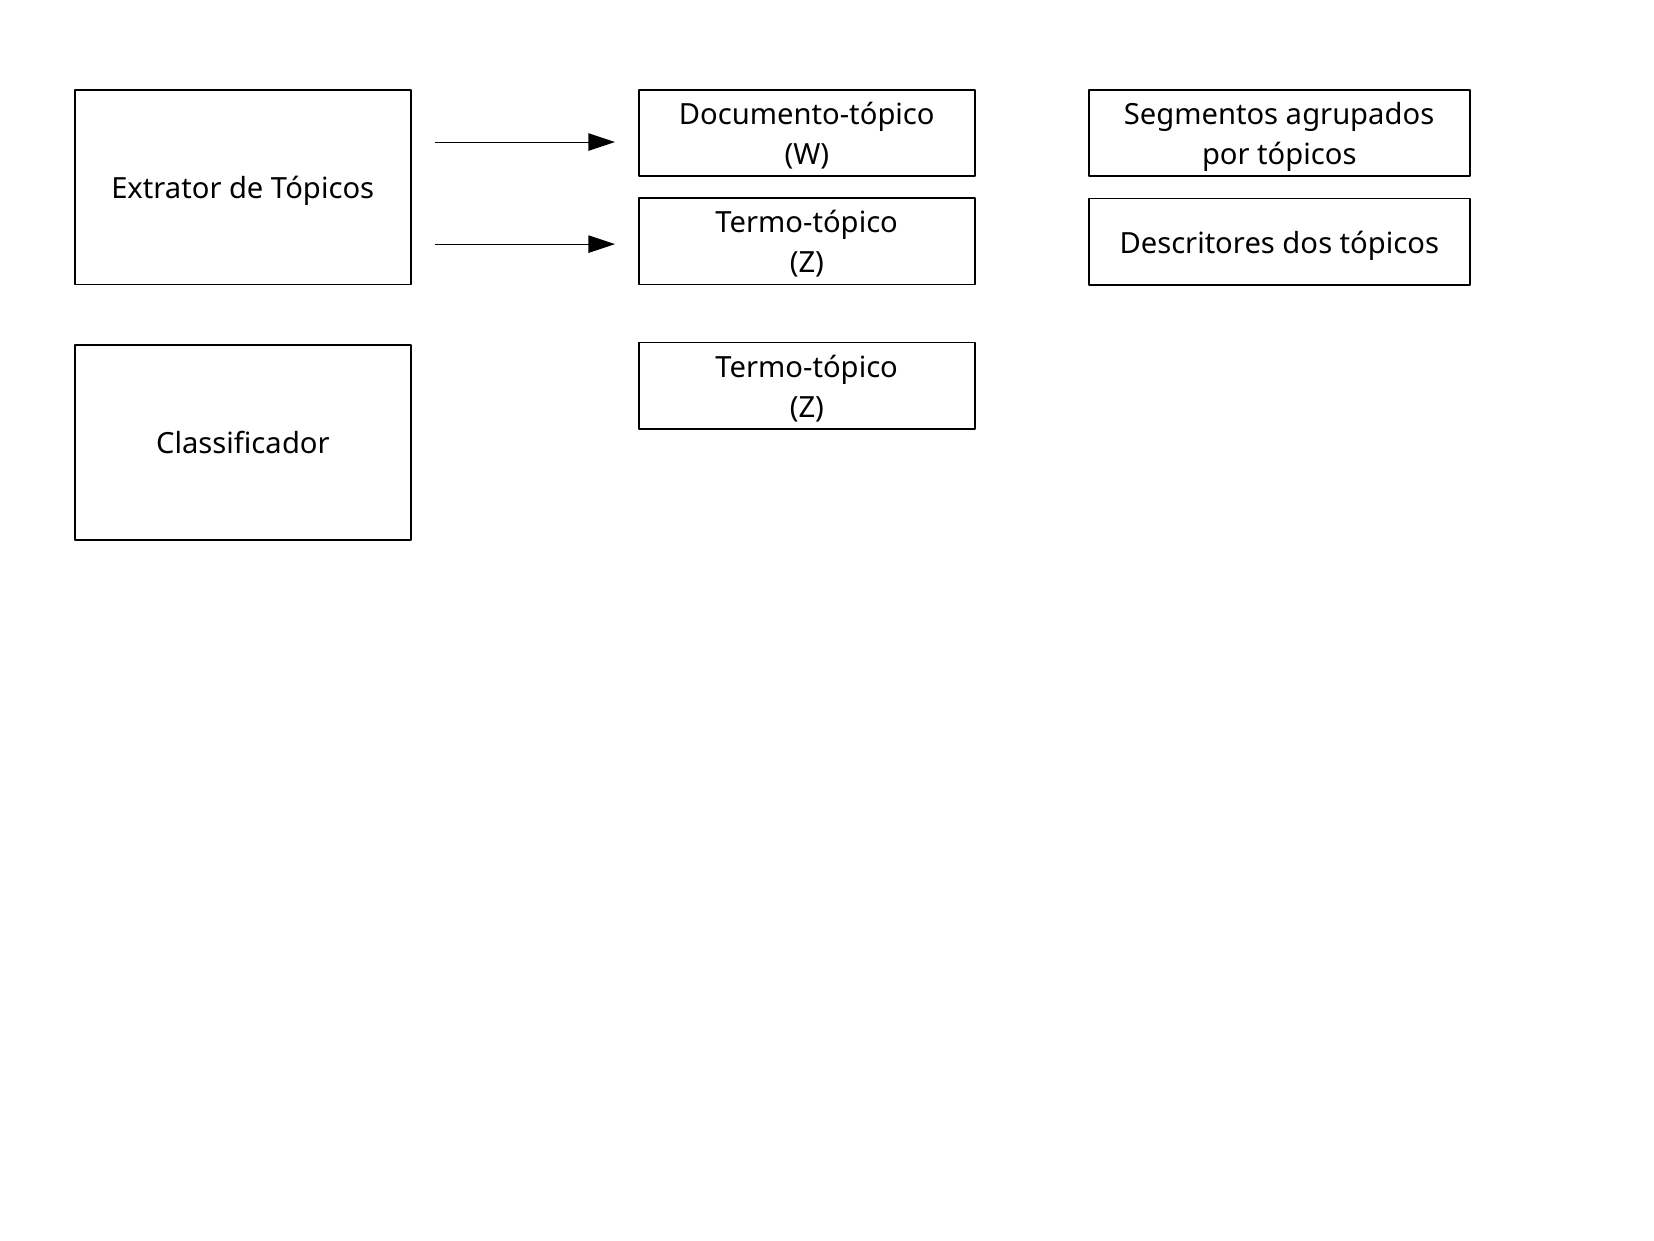

Documento-tópico
(W)
Segmentos agrupados
por tópicos
Extrator de Tópicos
Termo-tópico
(Z)
Descritores dos tópicos
Termo-tópico
(Z)
Classificador